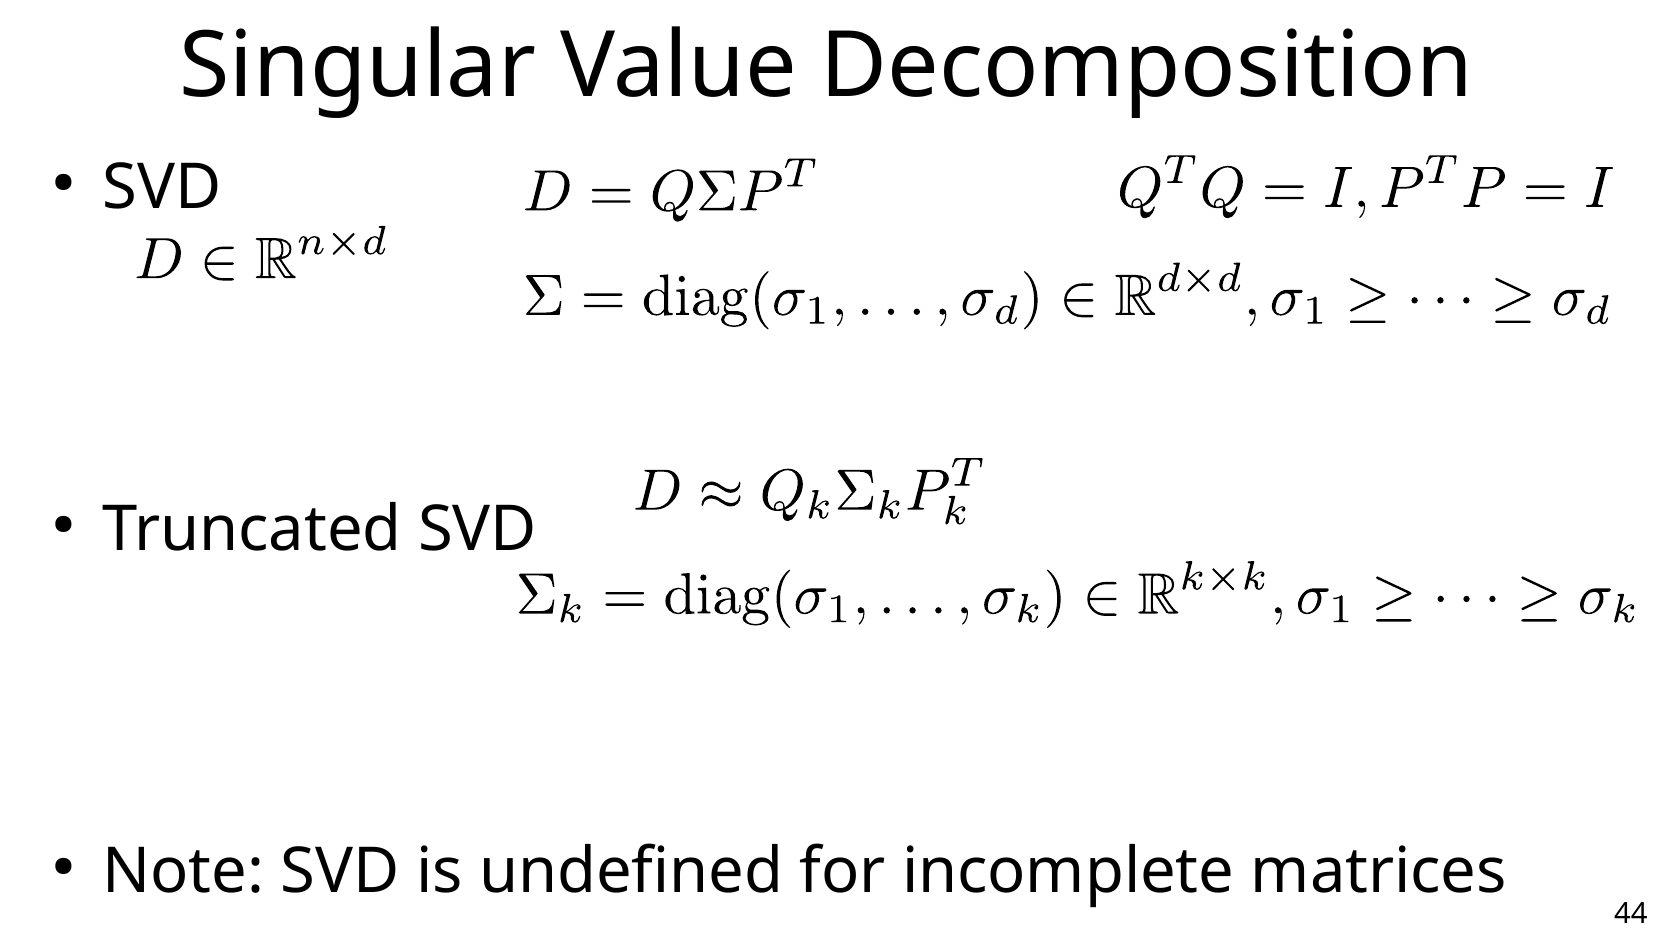

# Singular Value Decomposition
SVD
Truncated SVD
Note: SVD is undefined for incomplete matrices
44